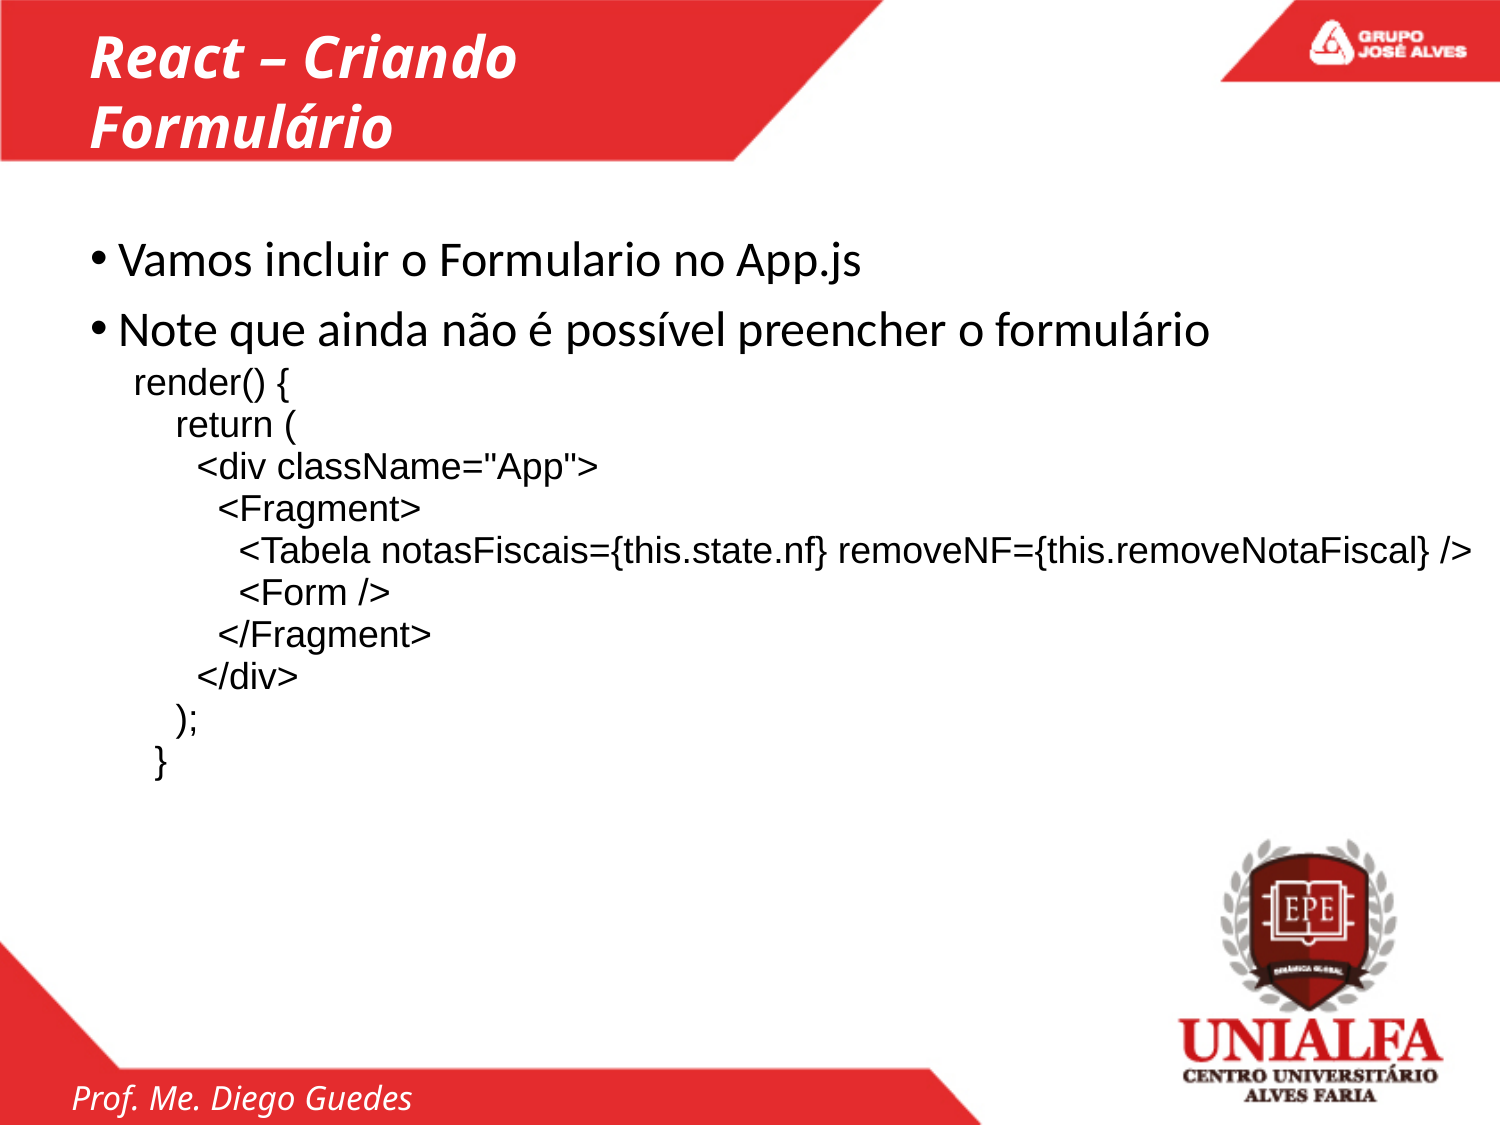

React – Criando Formulário
# Vamos incluir o Formulario no App.js
Note que ainda não é possível preencher o formulário
render() {
 return (
 <div className="App">
 <Fragment>
 <Tabela notasFiscais={this.state.nf} removeNF={this.removeNotaFiscal} />
 <Form />
 </Fragment>
 </div>
 );
 }
Prof. Me. Diego Guedes